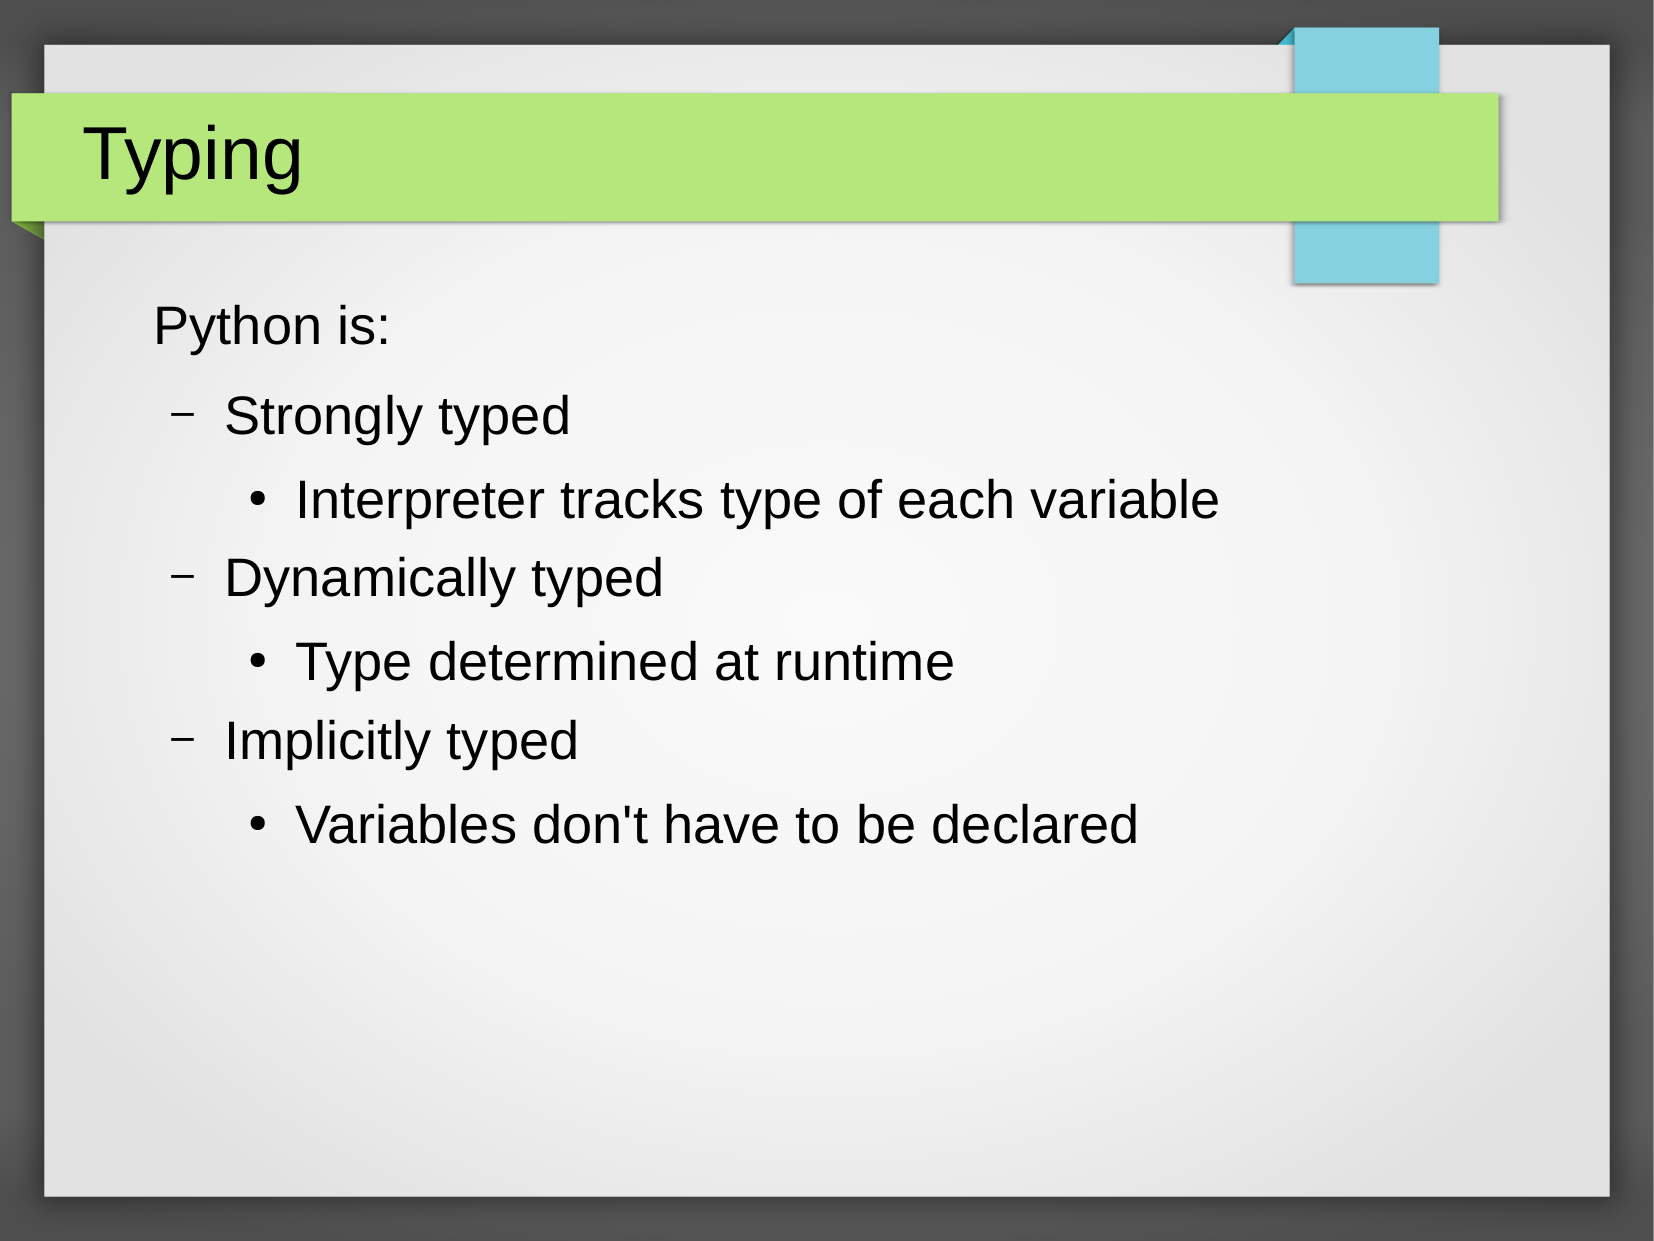

# Typing
Python is:
Strongly typed
Interpreter tracks type of each variable
Dynamically typed
Type determined at runtime
Implicitly typed
Variables don't have to be declared